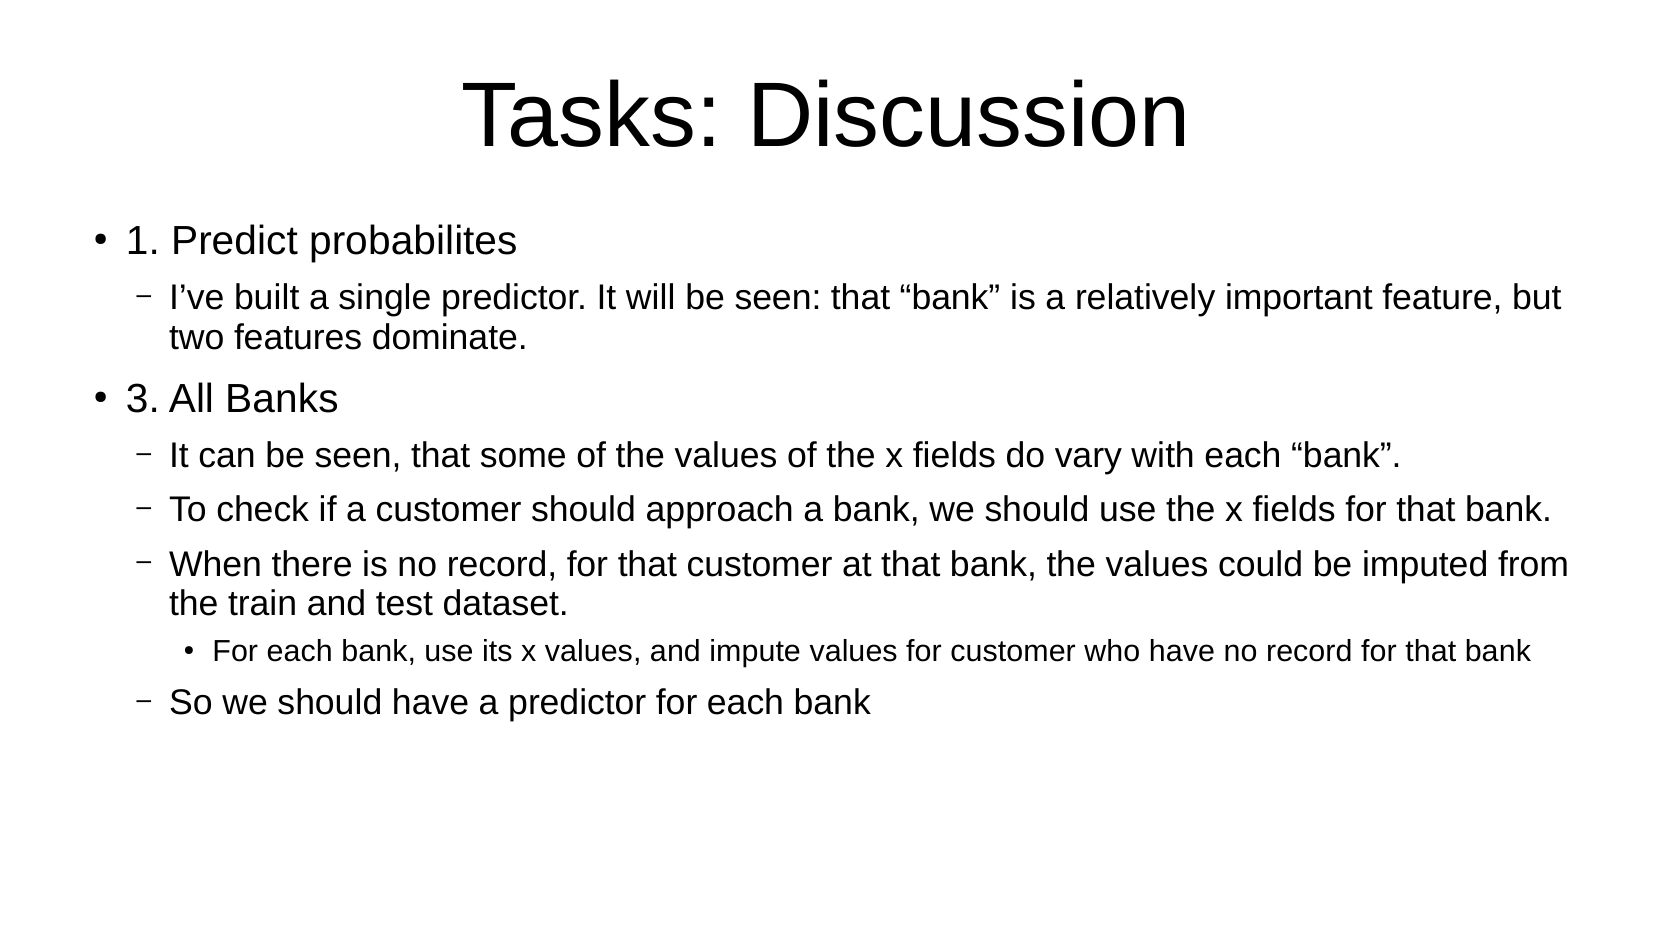

# Tasks: Discussion
1. Predict probabilites
I’ve built a single predictor. It will be seen: that “bank” is a relatively important feature, but two features dominate.
3. All Banks
It can be seen, that some of the values of the x fields do vary with each “bank”.
To check if a customer should approach a bank, we should use the x fields for that bank.
When there is no record, for that customer at that bank, the values could be imputed from the train and test dataset.
For each bank, use its x values, and impute values for customer who have no record for that bank
So we should have a predictor for each bank